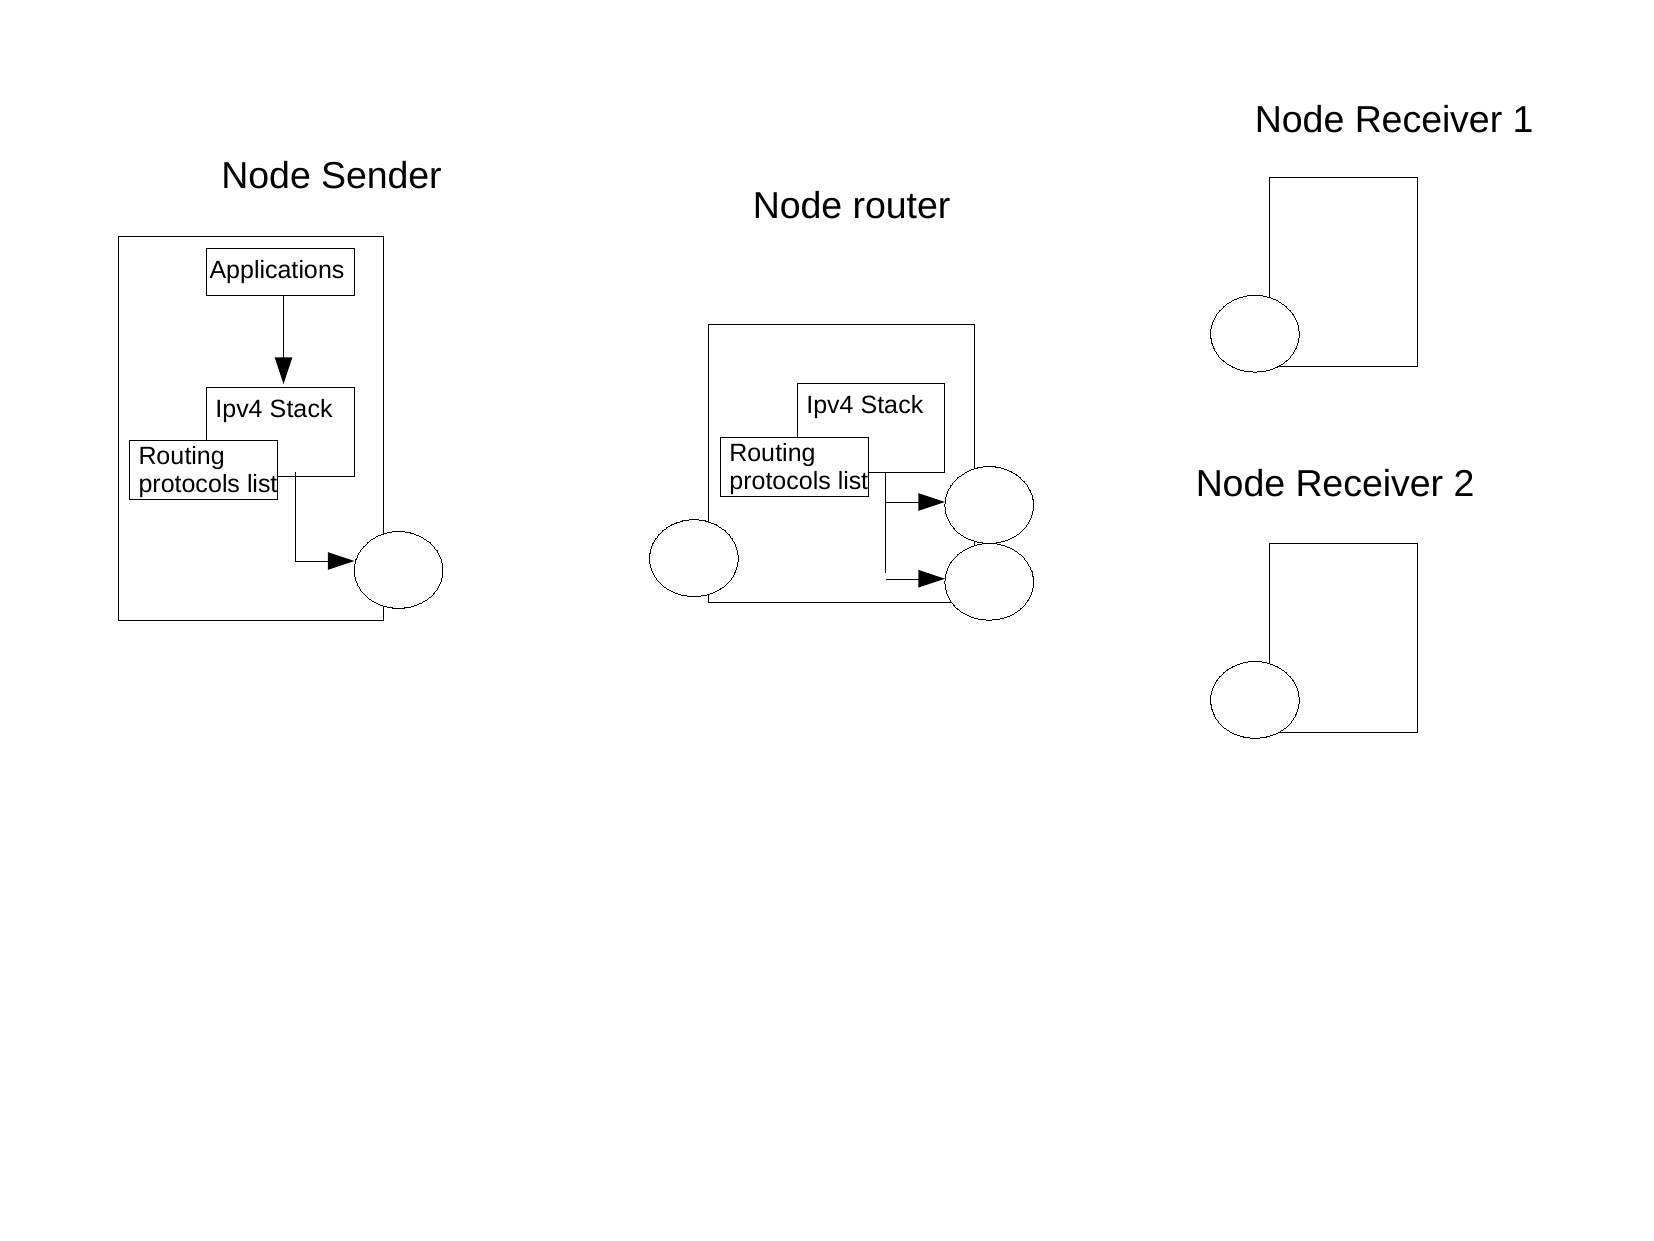

Node Receiver 1
Node Sender
Node router
Applications
Ipv4 Stack
Ipv4 Stack
Ipv4 Stack
Ipv4 Stack
Routing protocols list
Routing protocols list
Ipv4 Stack
Ipv4 Stack
Node Receiver 2